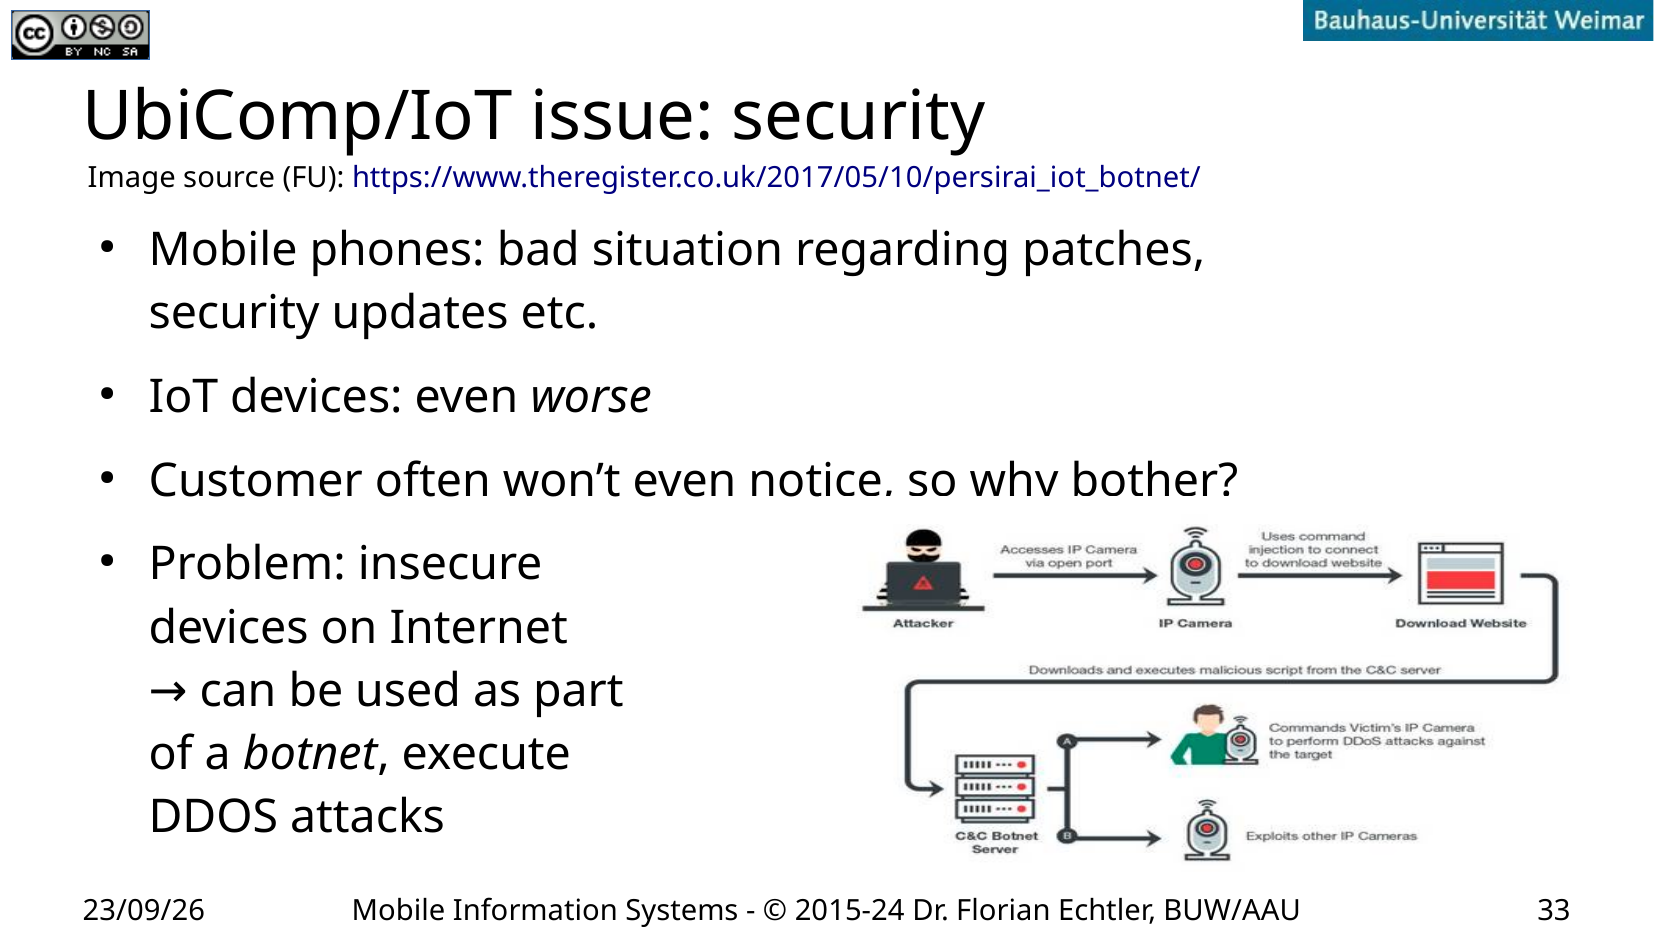

# UbiComp/IoT issue: security
Image source (FU): https://www.theregister.co.uk/2017/05/10/persirai_iot_botnet/
Mobile phones: bad situation regarding patches, security updates etc.
IoT devices: even worse
Customer often won’t even notice, so why bother?
Problem: insecure devices on Internet → can be used as part of a botnet, execute DDOS attacks
Mobile Information Systems - © 2015-24 Dr. Florian Echtler, BUW/AAU
33